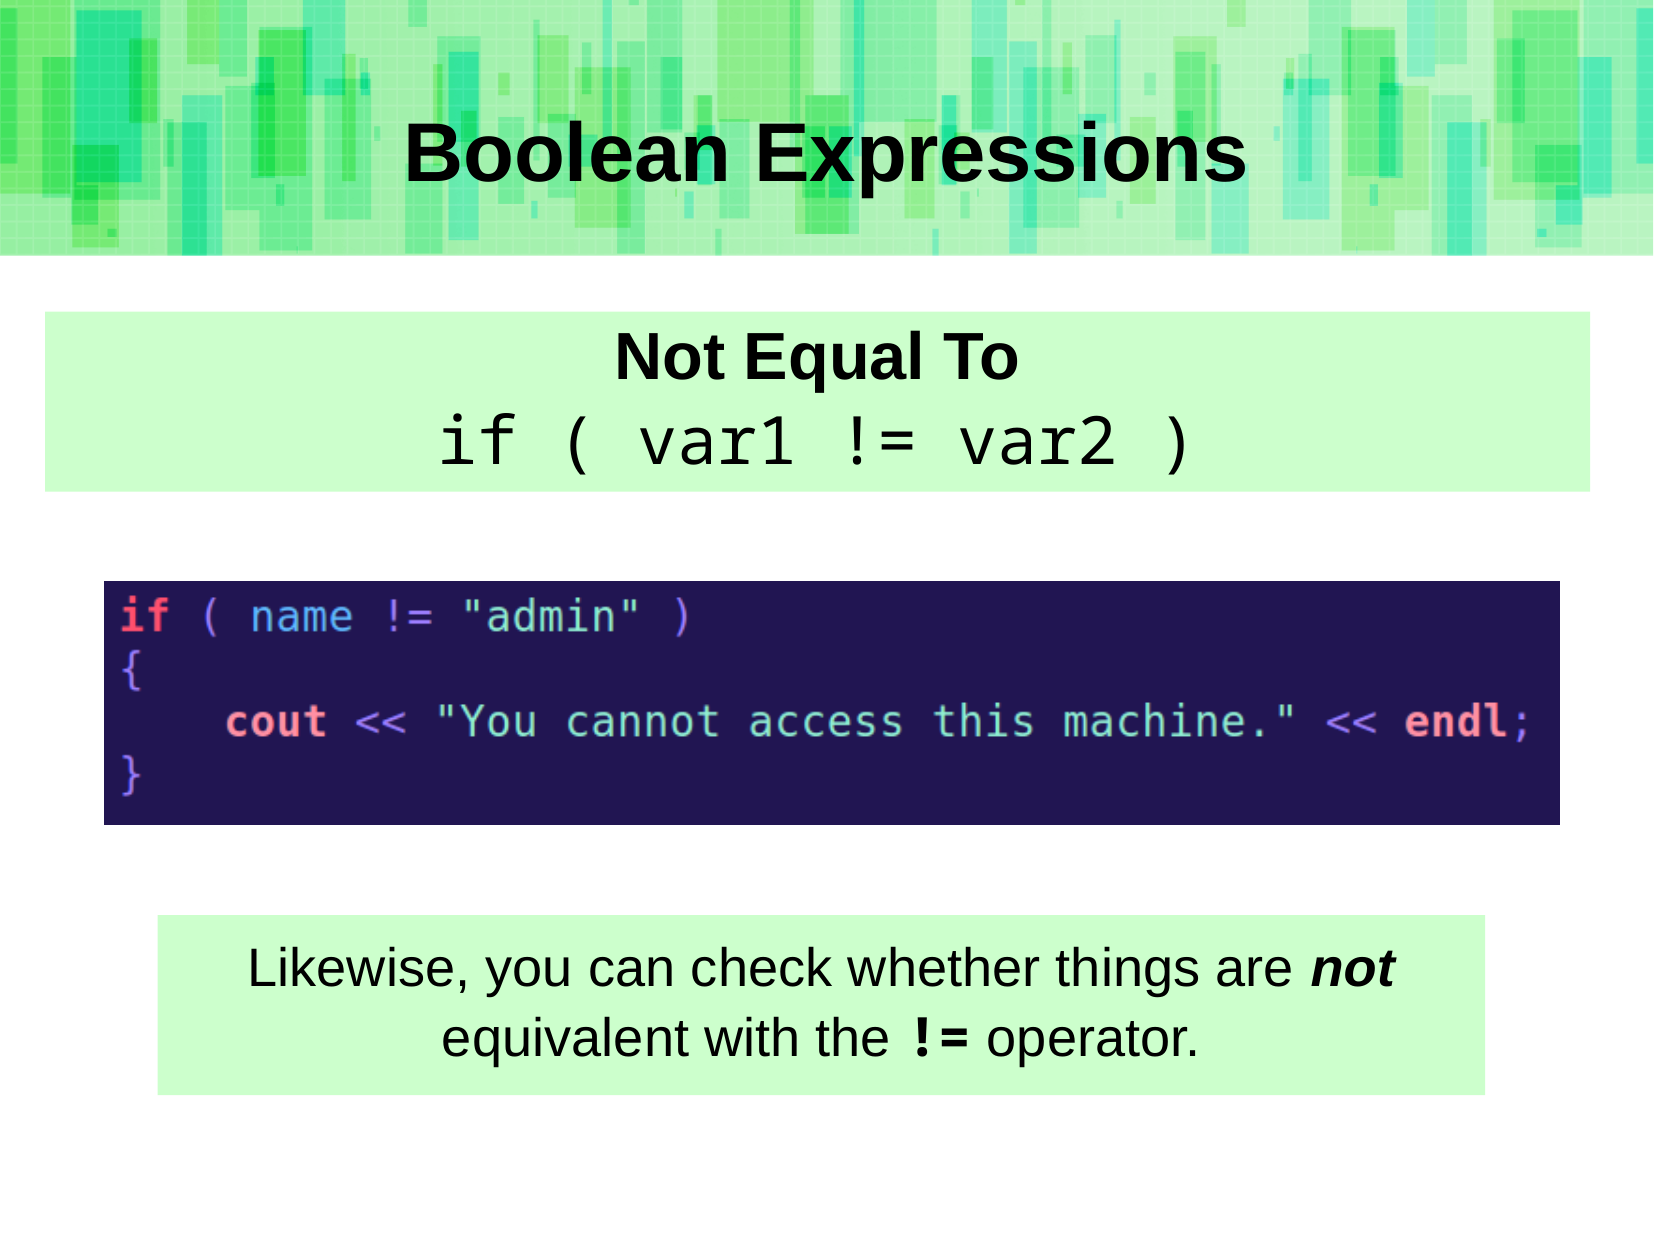

# Boolean Expressions
Not Equal To
if ( var1 != var2 )
Likewise, you can check whether things are not equivalent with the != operator.